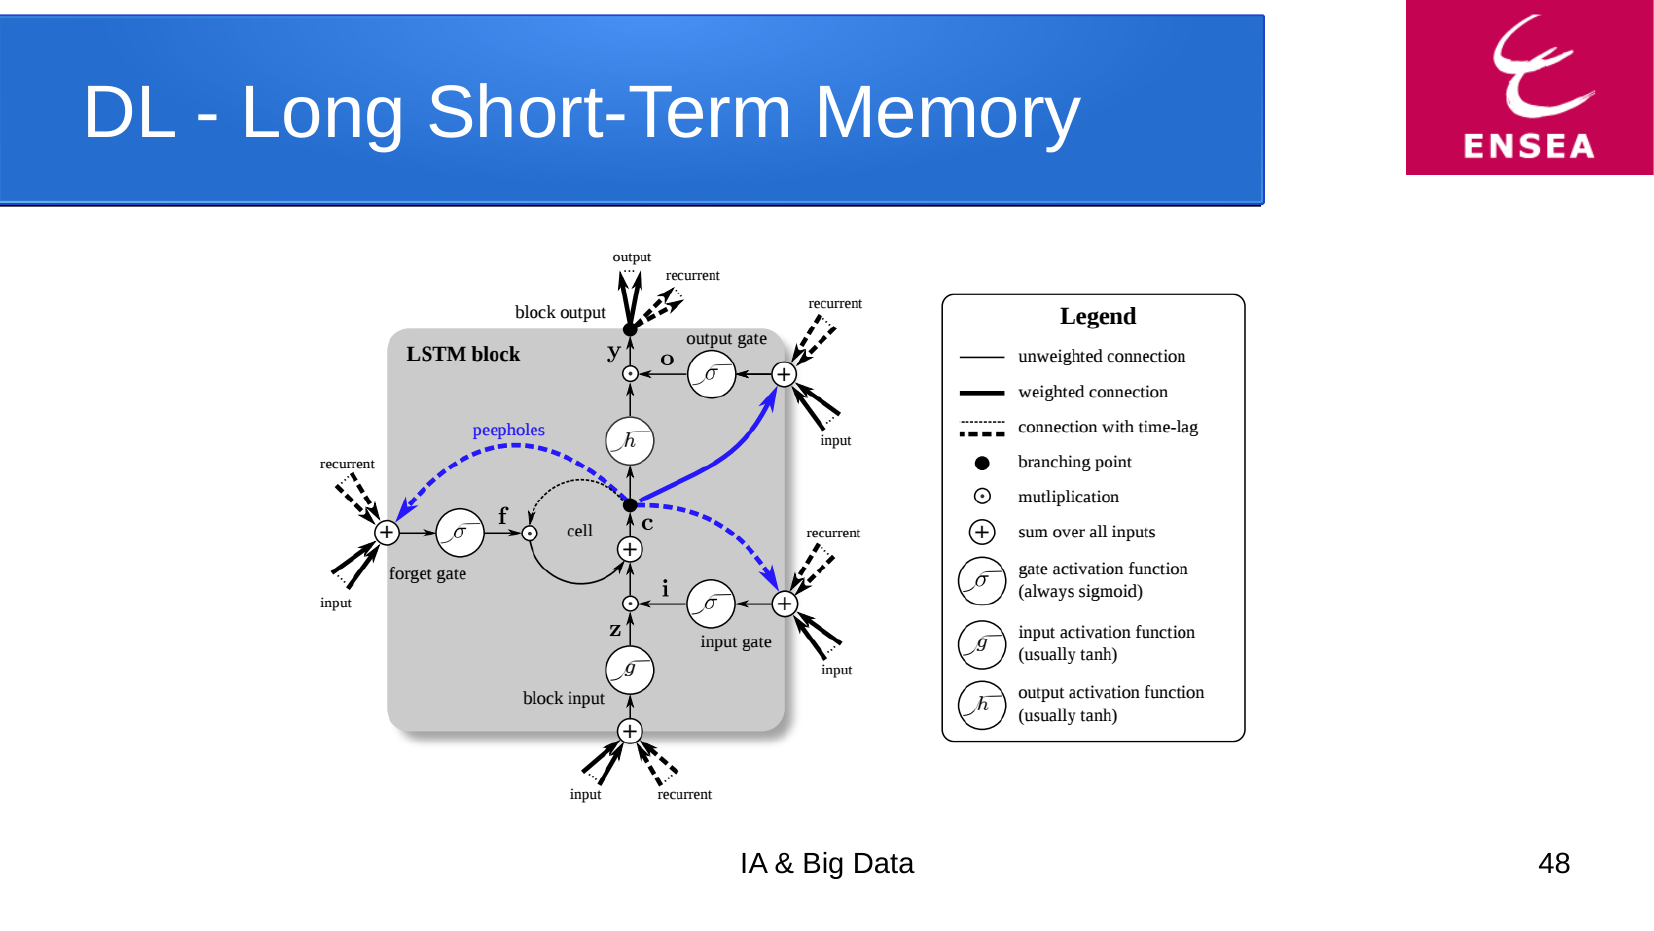

# DL - Long Short-Term Memory
IA & Big Data
48